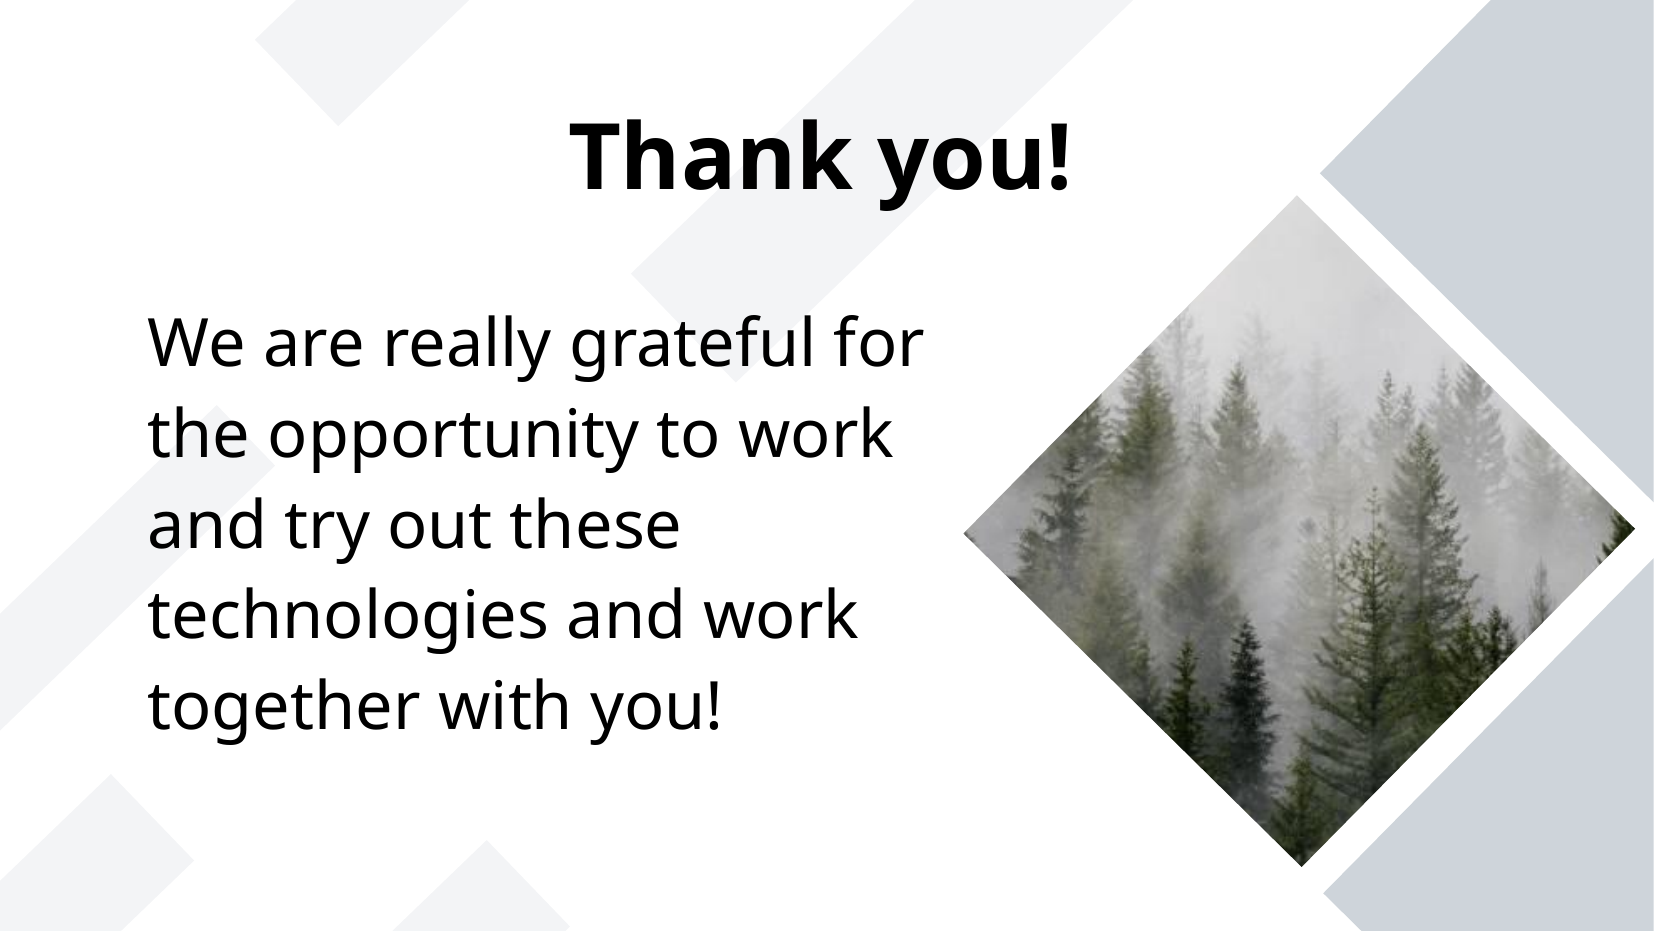

# Thank you!
We are really grateful for the opportunity to work and try out these technologies and work together with you!